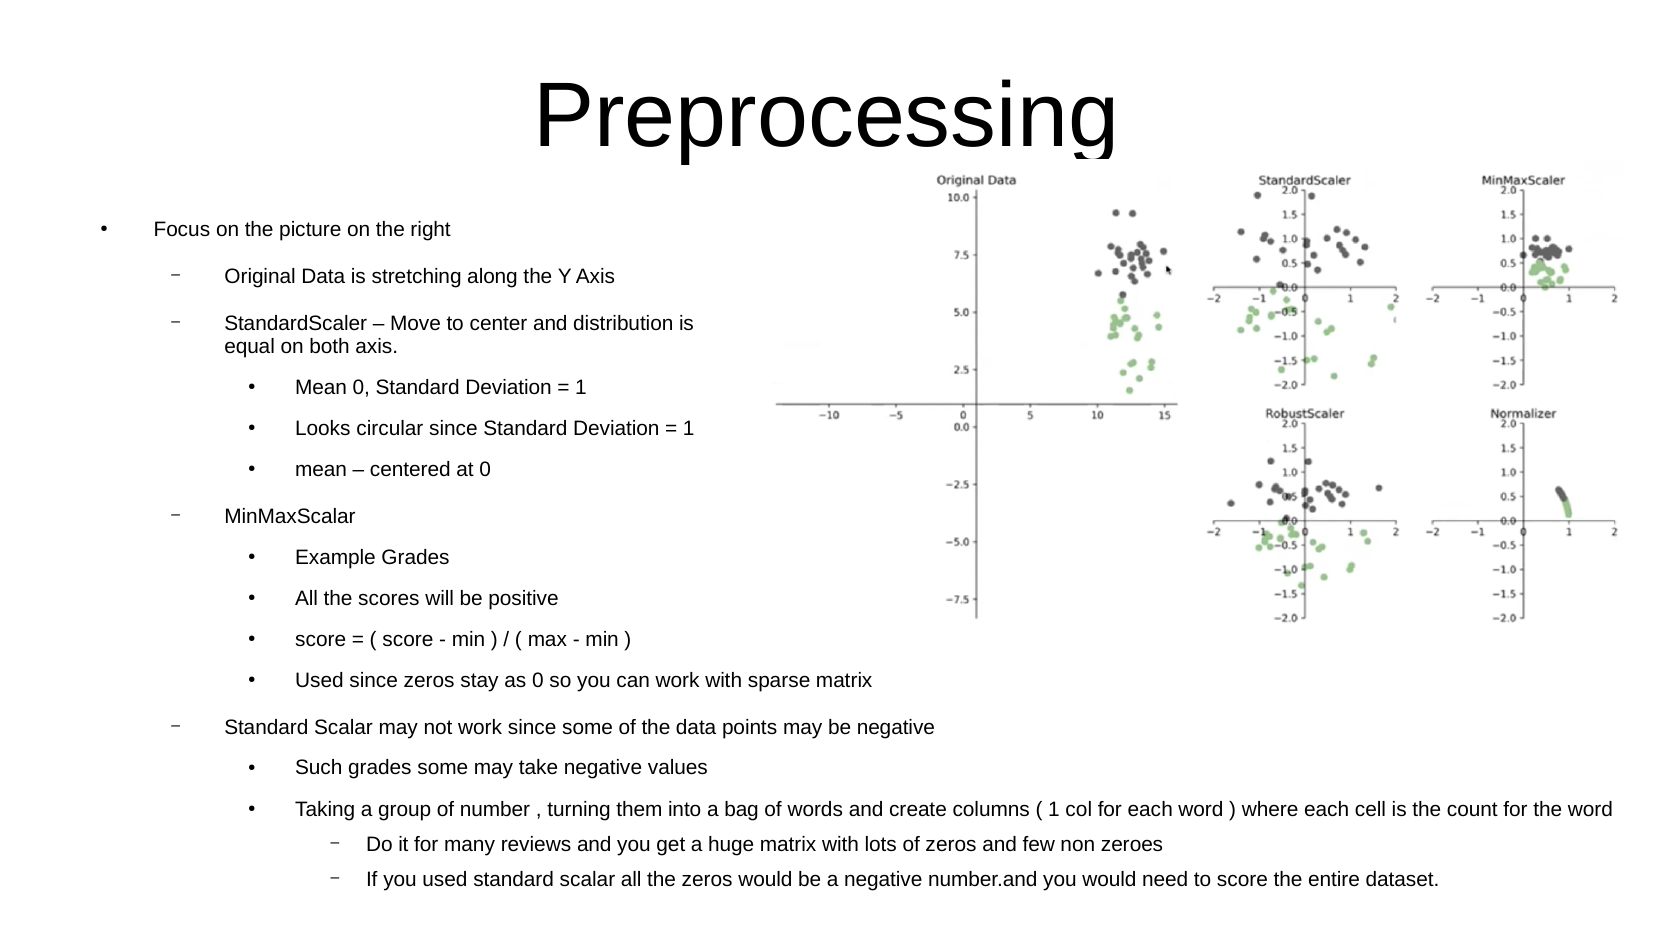

# Preprocessing
Focus on the picture on the right
Original Data is stretching along the Y Axis
StandardScaler – Move to center and distribution is
equal on both axis.
Mean 0, Standard Deviation = 1
Looks circular since Standard Deviation = 1
mean – centered at 0
MinMaxScalar
Example Grades
All the scores will be positive
score = ( score - min ) / ( max - min )
Used since zeros stay as 0 so you can work with sparse matrix
Standard Scalar may not work since some of the data points may be negative
Such grades some may take negative values
Taking a group of number , turning them into a bag of words and create columns ( 1 col for each word ) where each cell is the count for the word
Do it for many reviews and you get a huge matrix with lots of zeros and few non zeroes
If you used standard scalar all the zeros would be a negative number.and you would need to score the entire dataset.